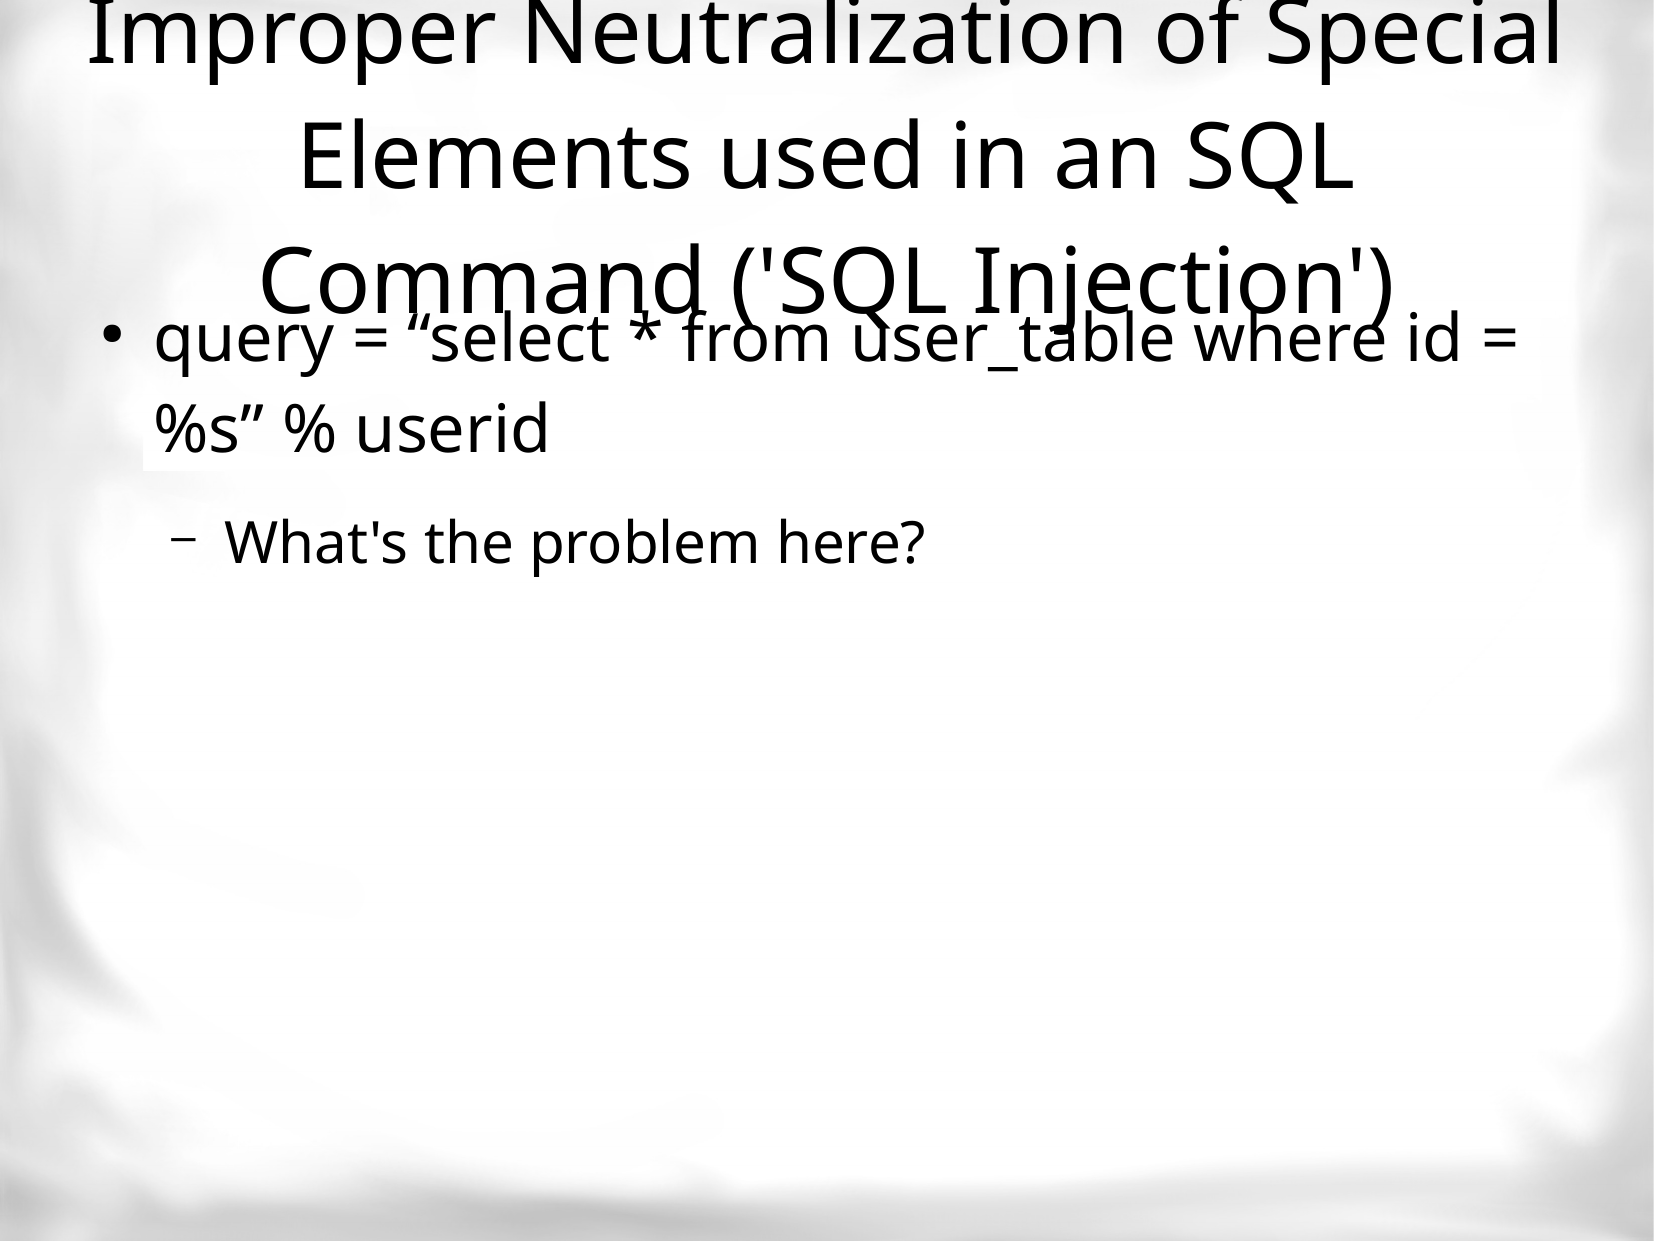

# Improper Neutralization of Special Elements used in an SQL Command ('SQL Injection')
query = “select * from user_table where id = %s” % userid
What's the problem here?